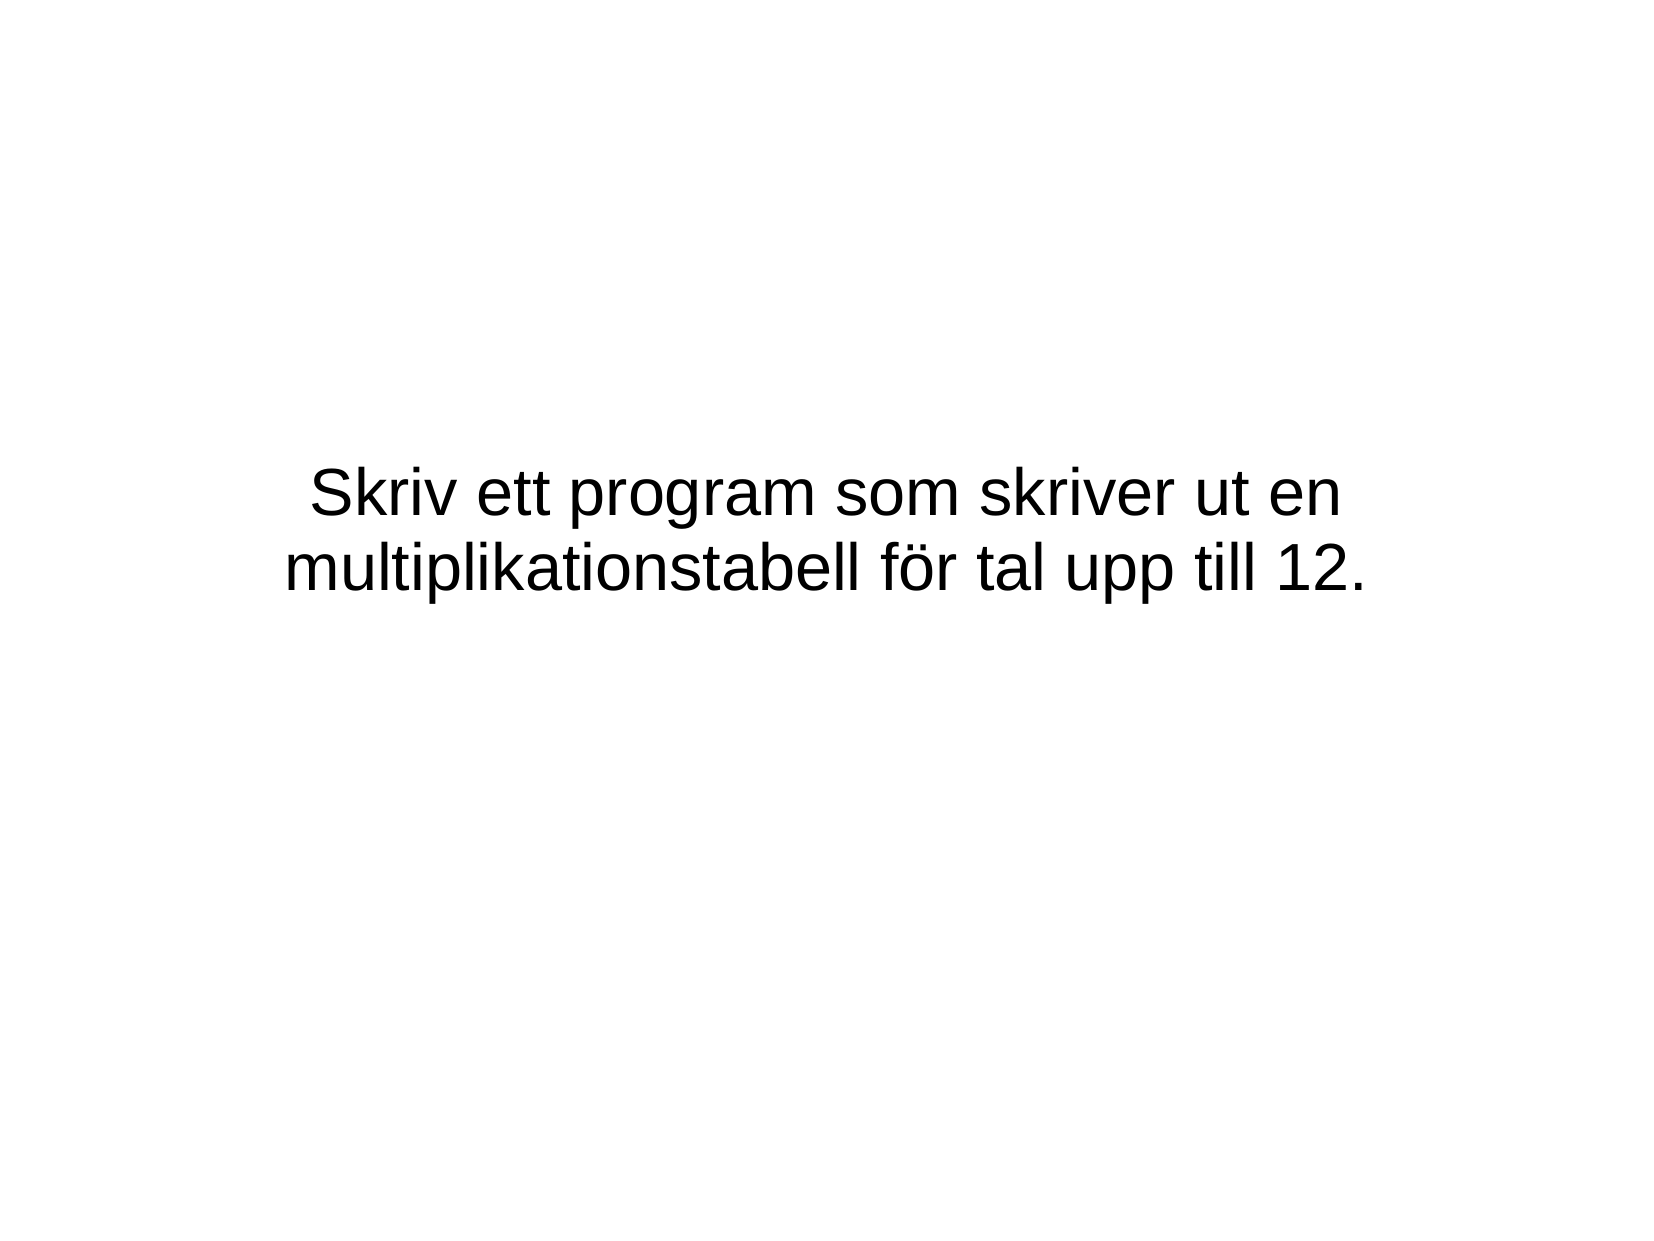

# Skriv ett program som skriver ut en multiplikationstabell för tal upp till 12.